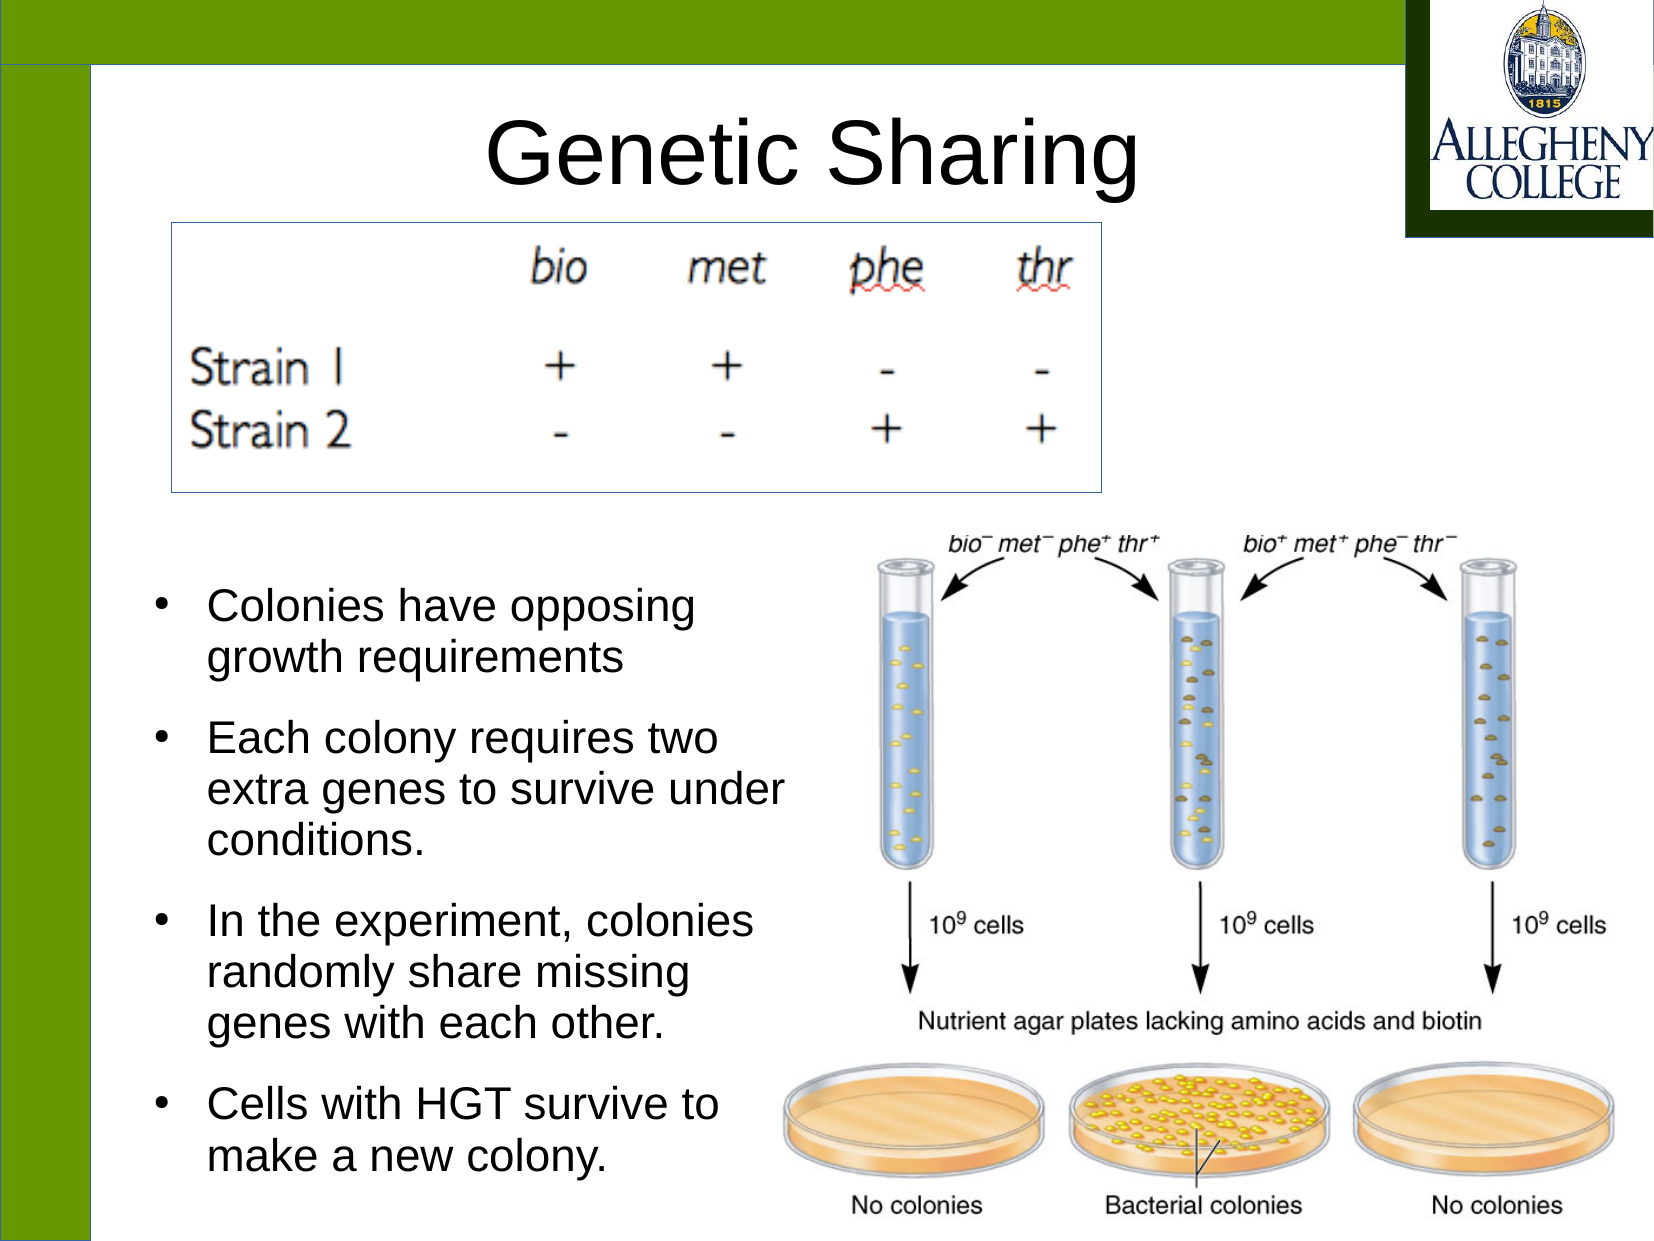

# Genetic Sharing
Colonies have opposing growth requirements
Each colony requires two extra genes to survive under conditions.
In the experiment, colonies randomly share missing genes with each other.
Cells with HGT survive to make a new colony.